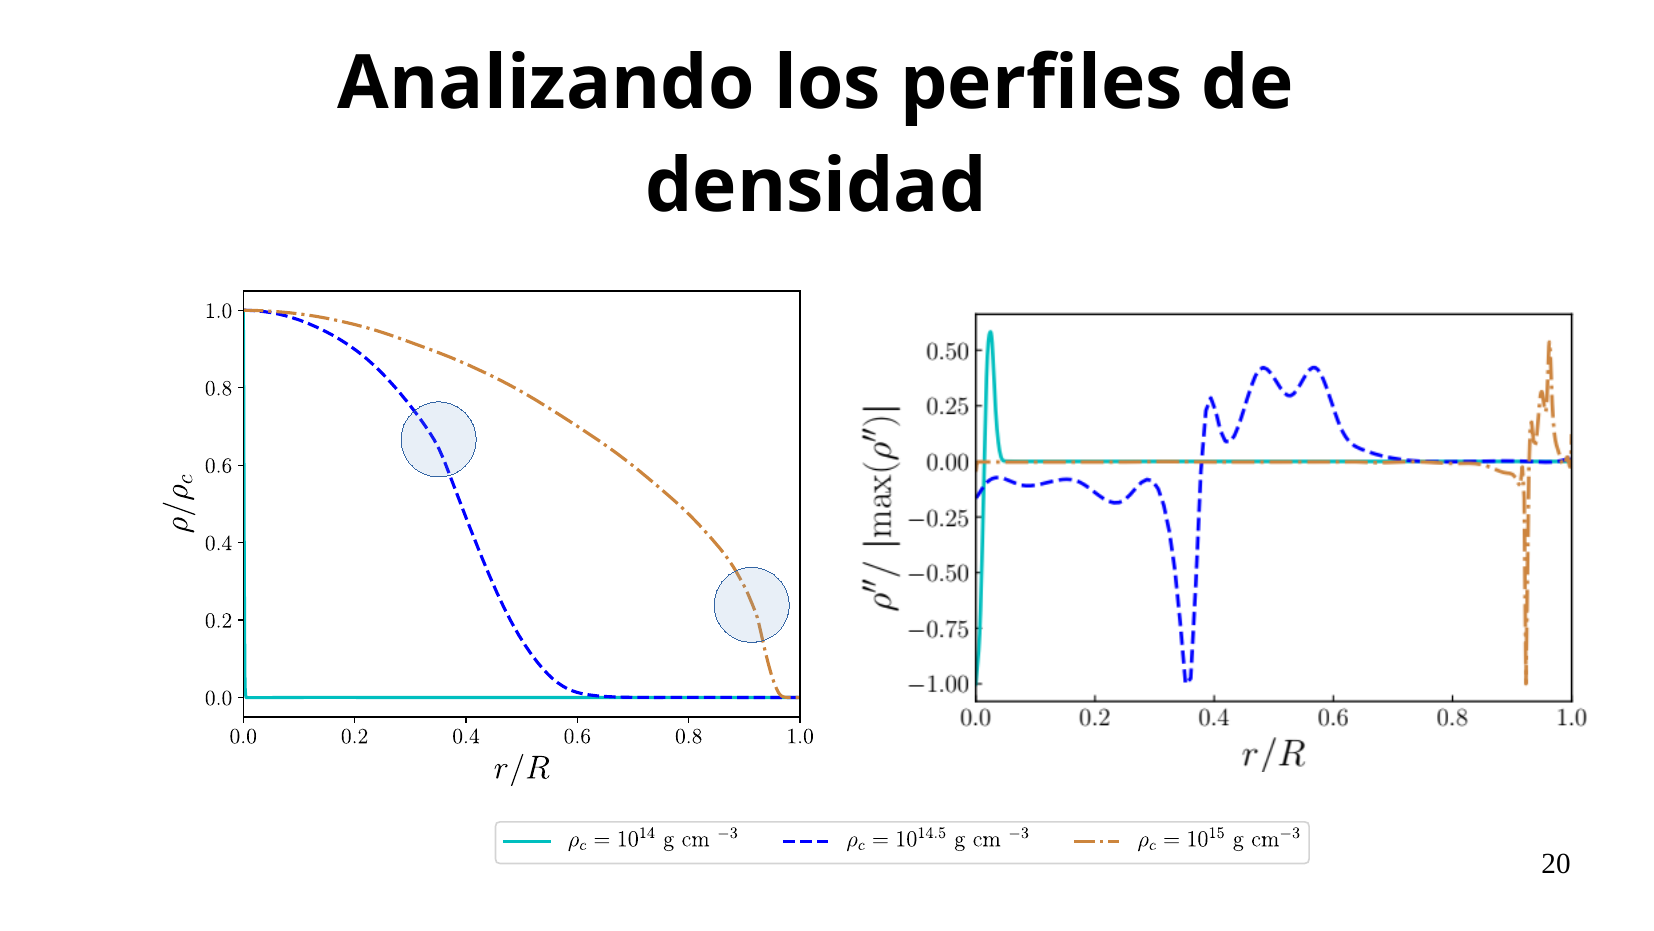

# Analizando los perfiles de densidad
20